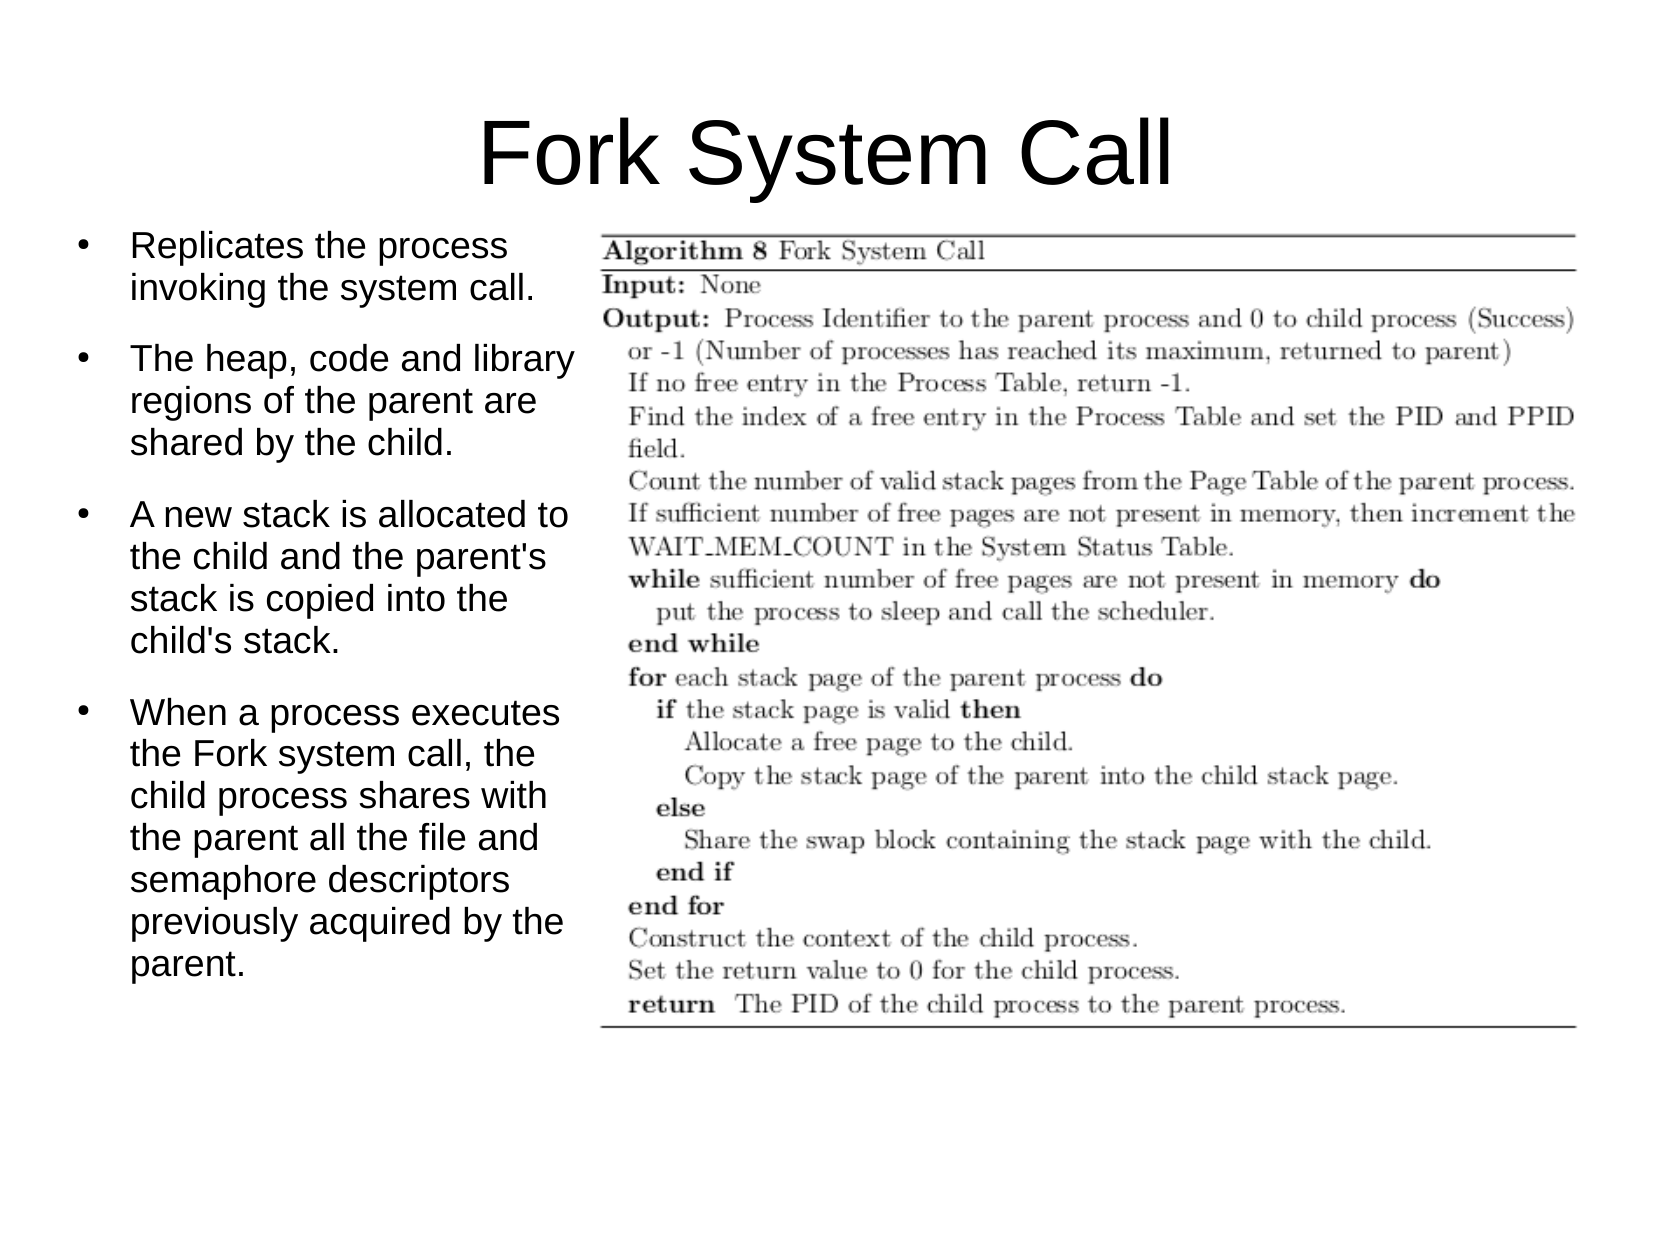

# Fork System Call
Replicates the process invoking the system call.
The heap, code and library regions of the parent are shared by the child.
A new stack is allocated to the child and the parent's stack is copied into the child's stack.
When a process executes the Fork system call, the child process shares with the parent all the file and semaphore descriptors previously acquired by the parent.